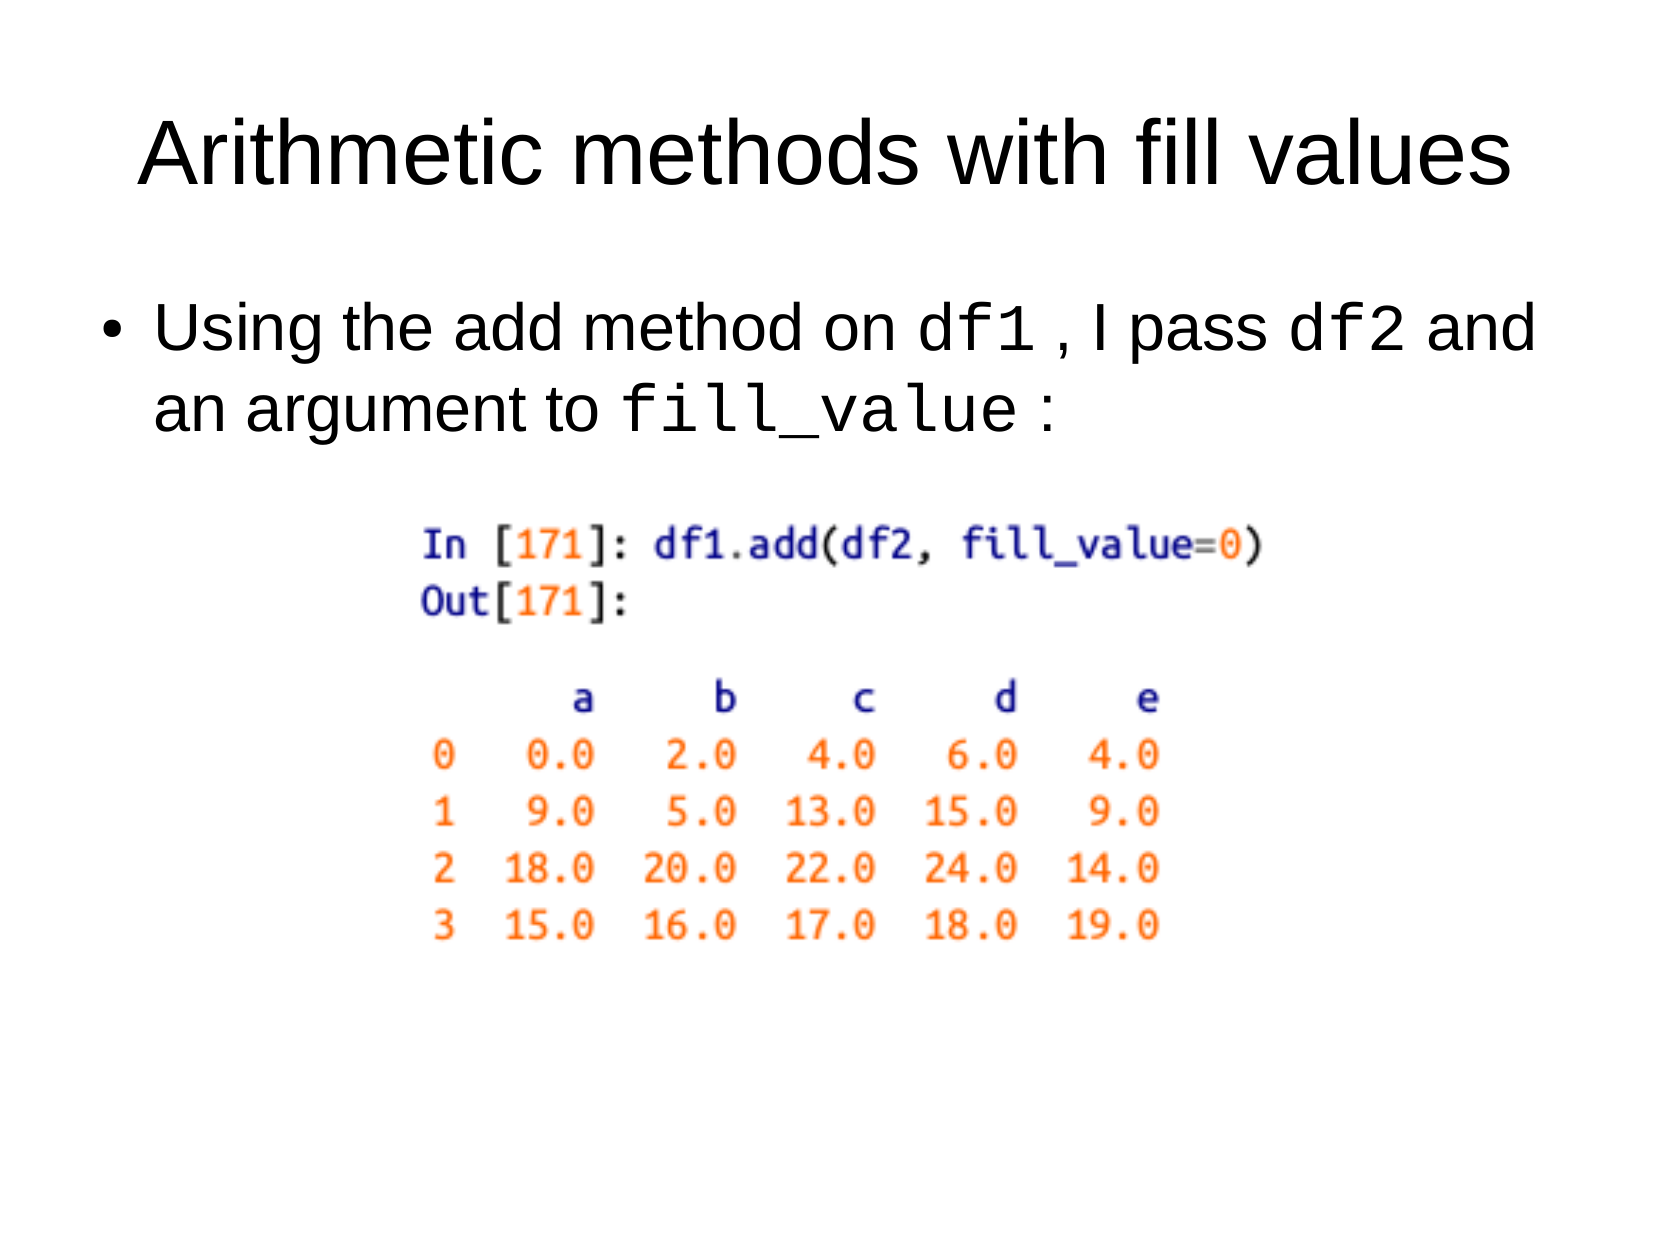

# Arithmetic methods with fill values
Using the add method on df1 , I pass df2 and an argument to fill_value :